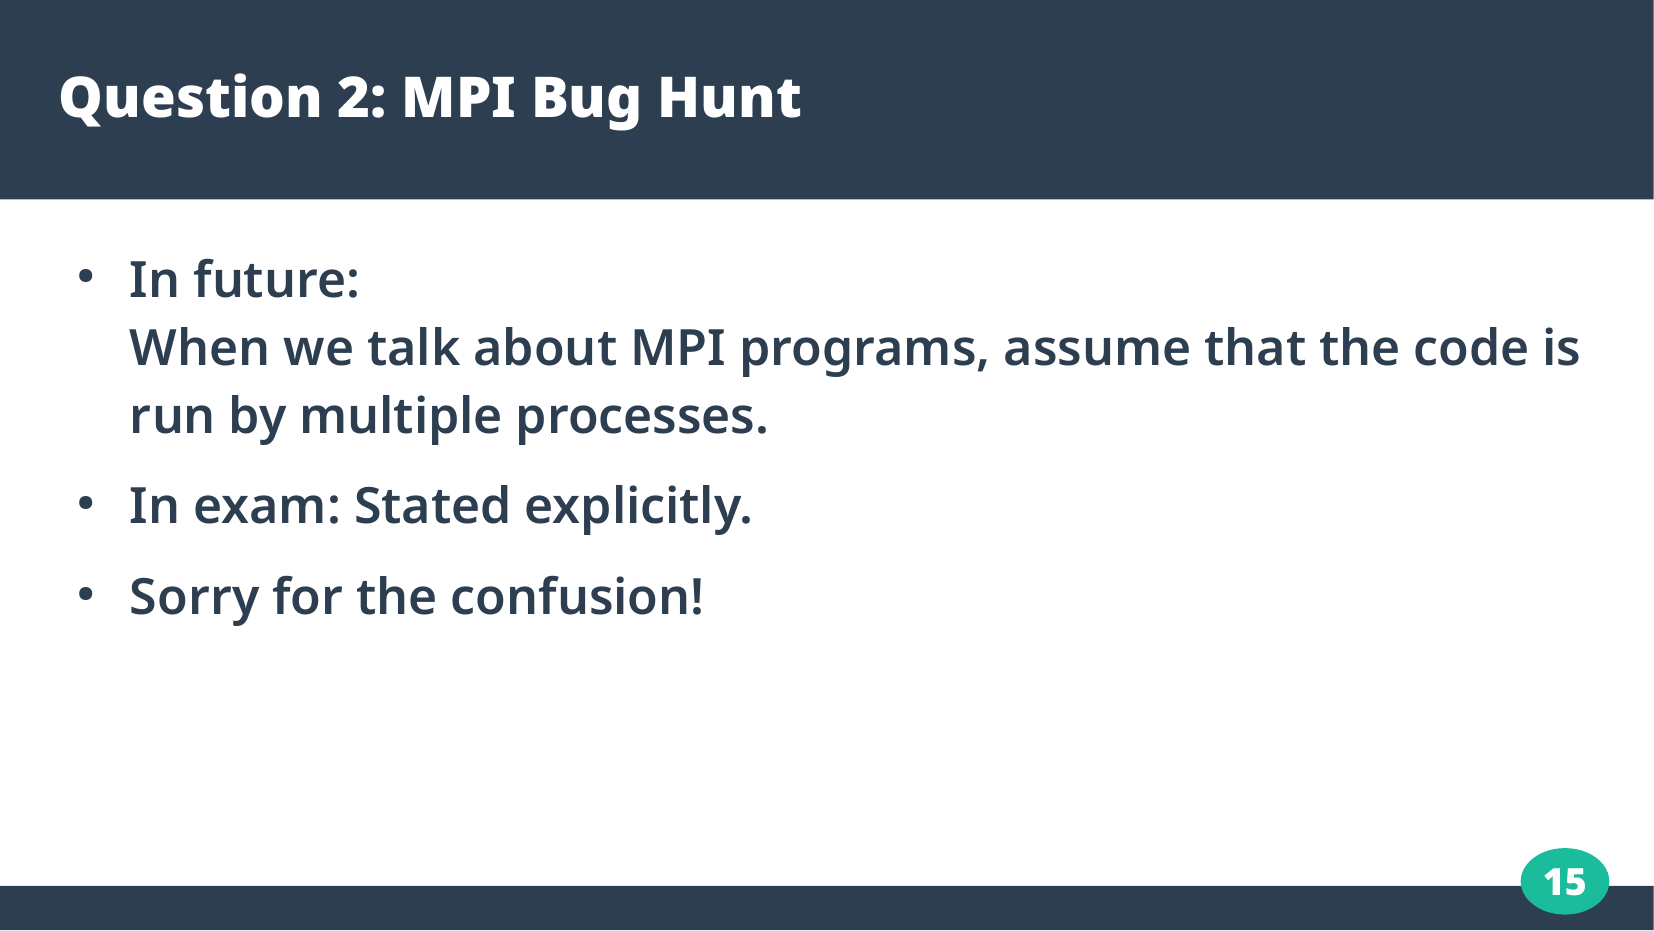

# Question 2: MPI Bug Hunt
In future:
When we talk about MPI programs, assume that the code is run by multiple processes.
In exam: Stated explicitly.
Sorry for the confusion!
15